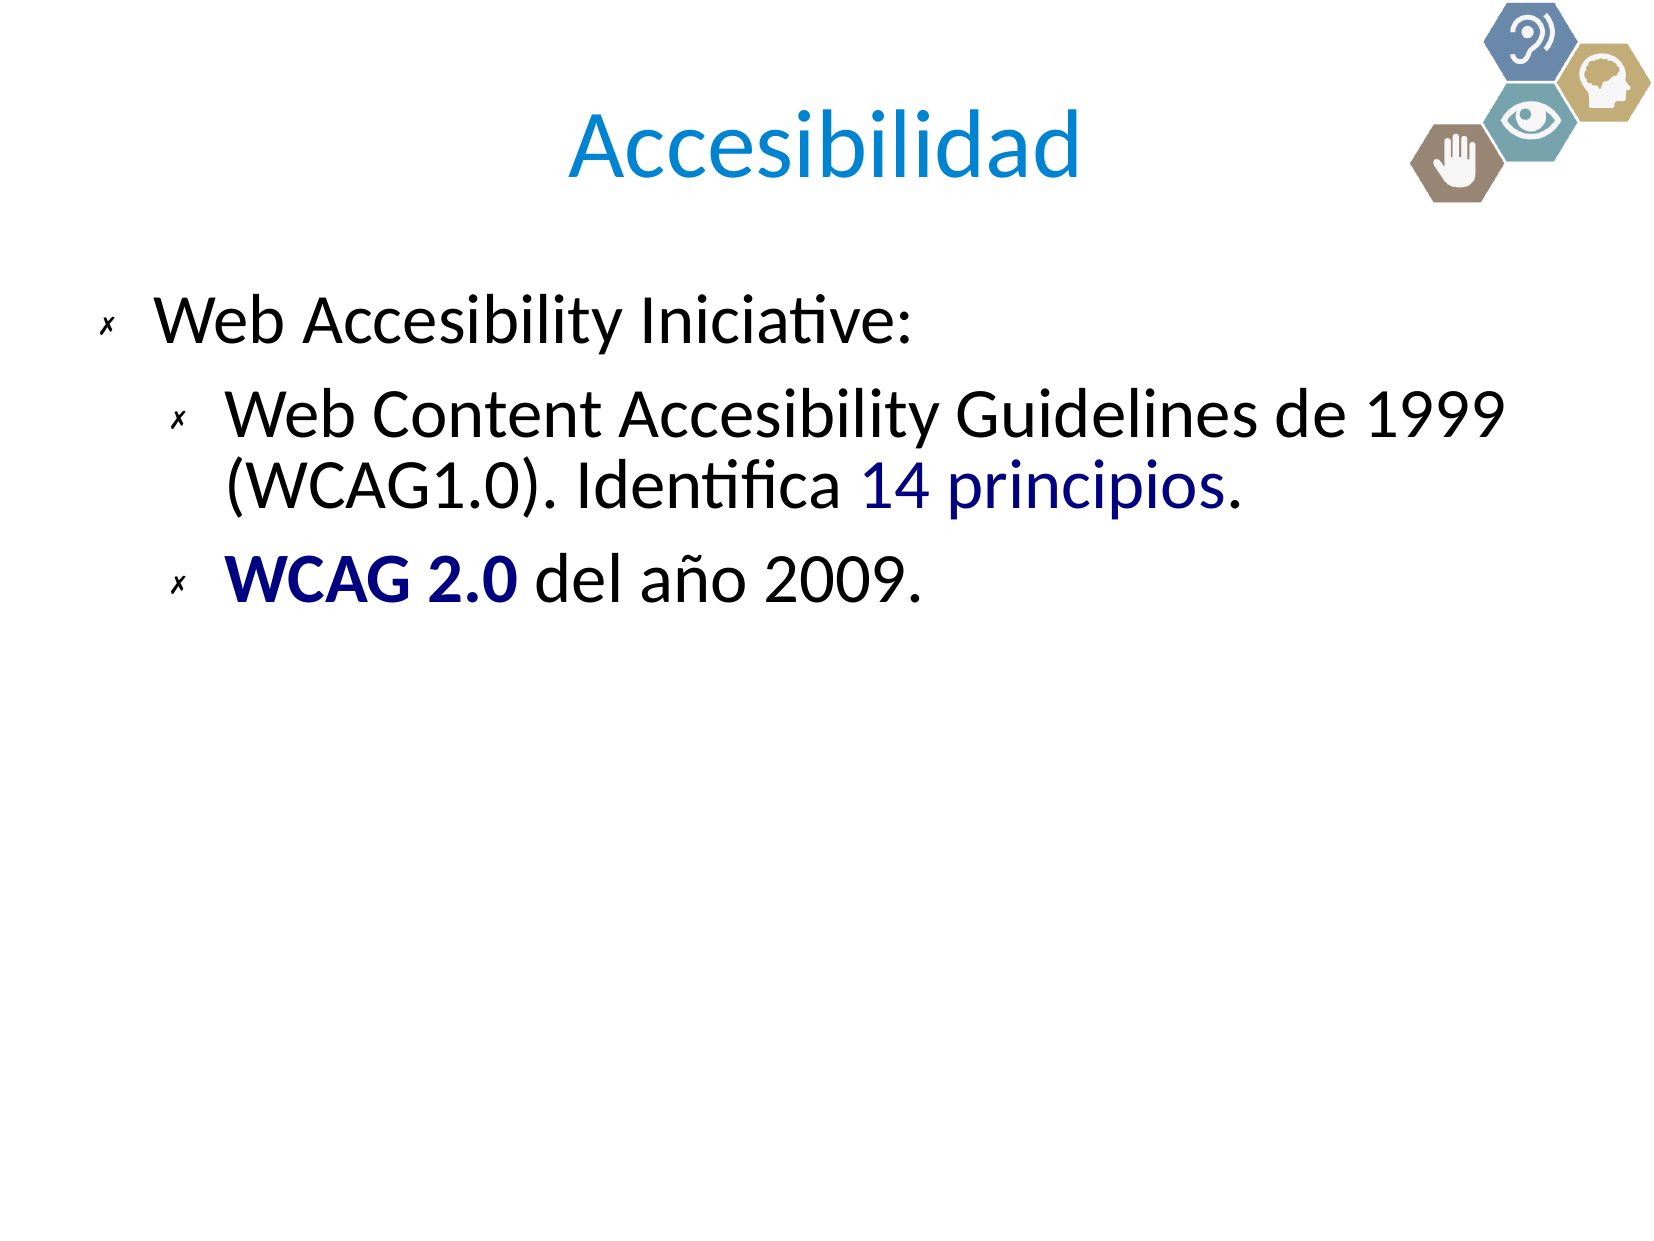

# Accesibilidad
Web Accesibility Iniciative:
Web Content Accesibility Guidelines de 1999 (WCAG1.0). Identifica 14 principios.
WCAG 2.0 del año 2009.